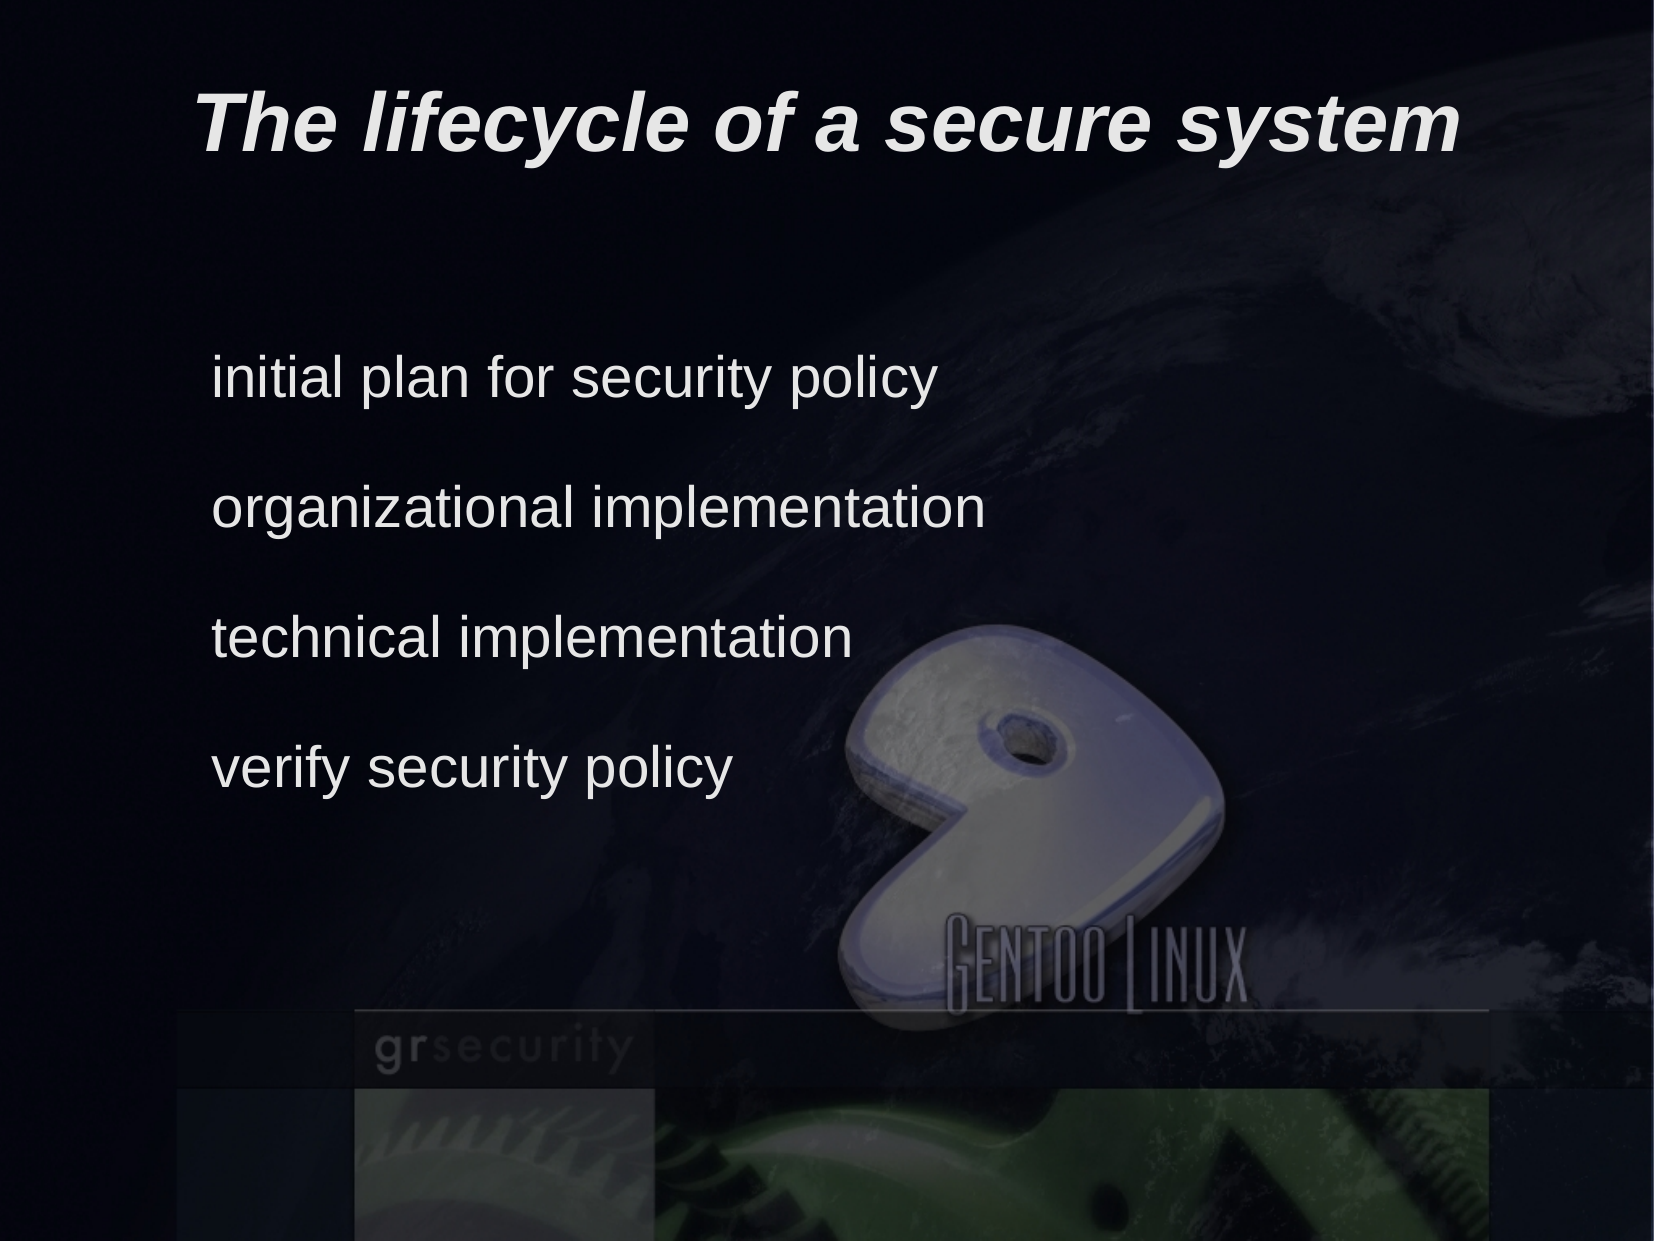

# The lifecycle of a secure system
initial plan for security policy
organizational implementation
technical implementation
verify security policy